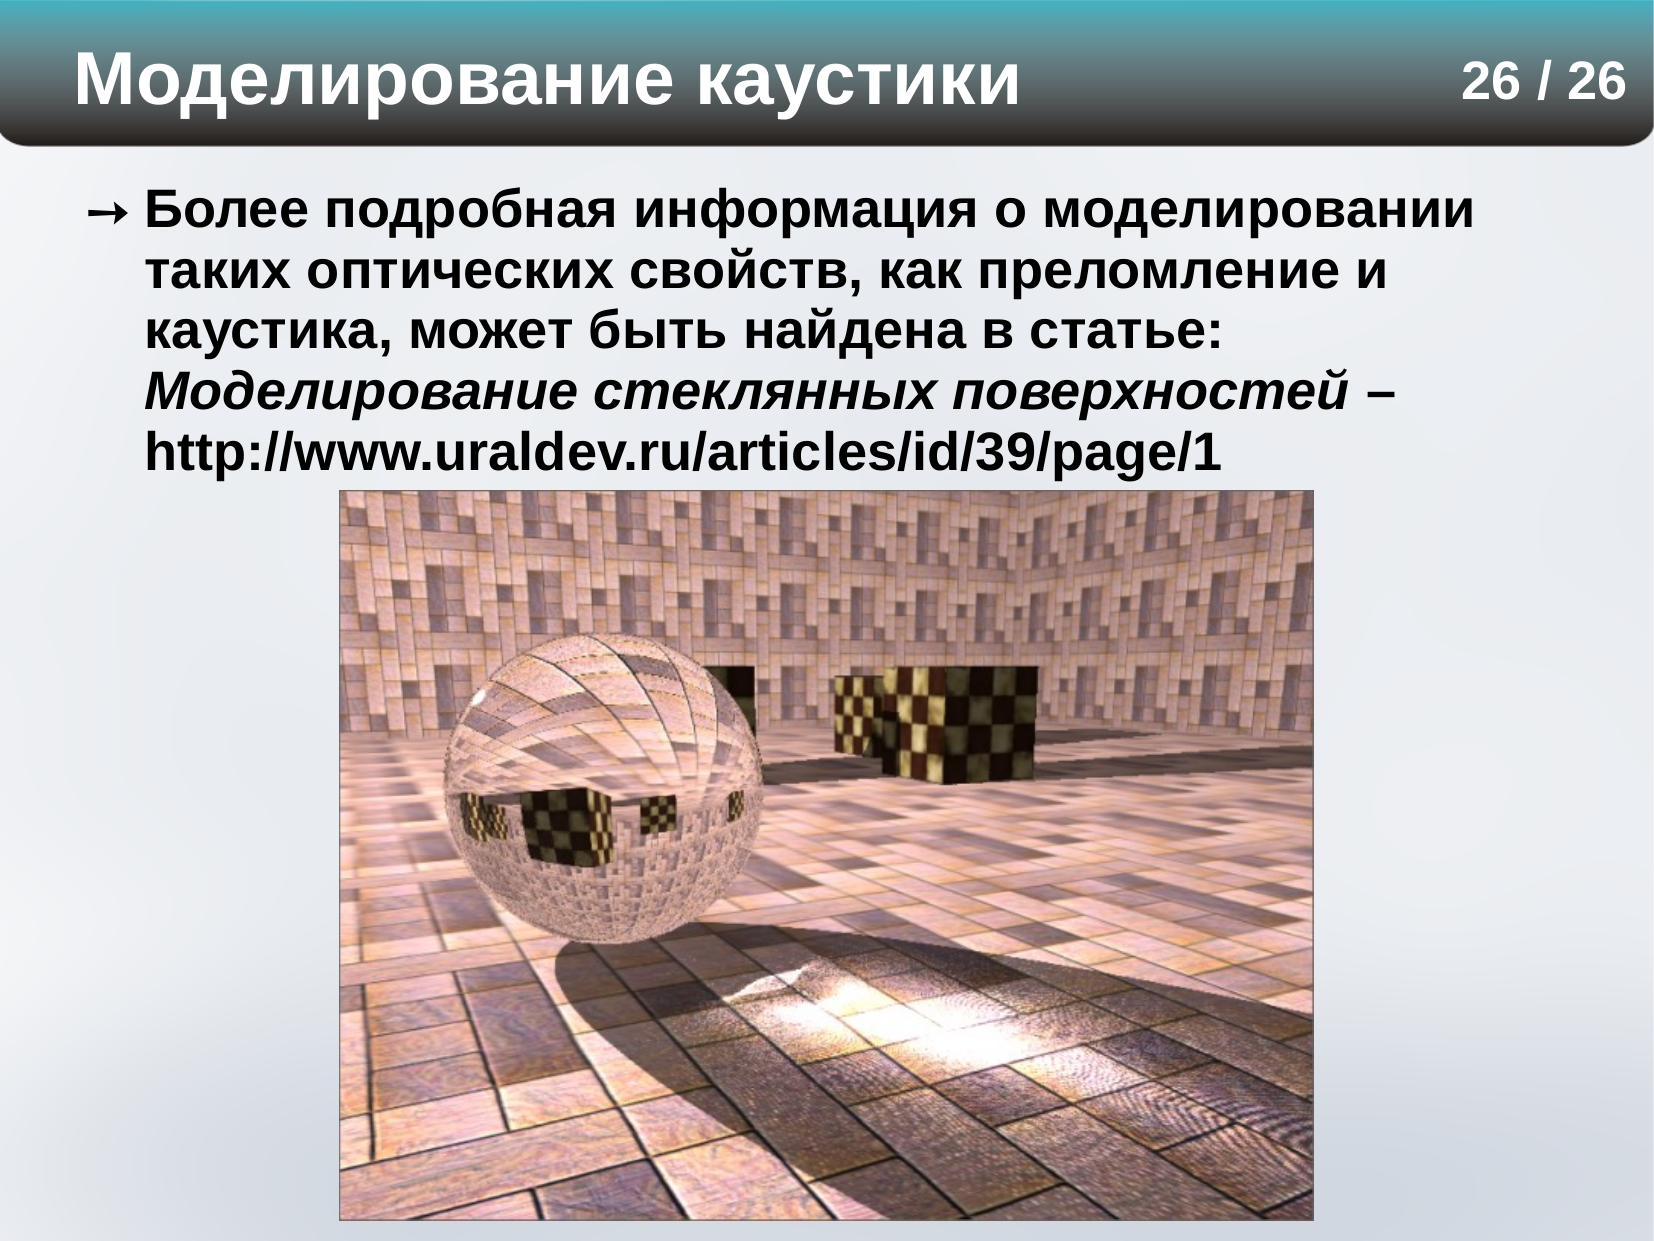

Моделирование каустики
Более подробная информация о моделировании таких оптических свойств, как преломление и каустика, может быть найдена в статье:
Моделирование стеклянных поверхностей – http://www.uraldev.ru/articles/id/39/page/1